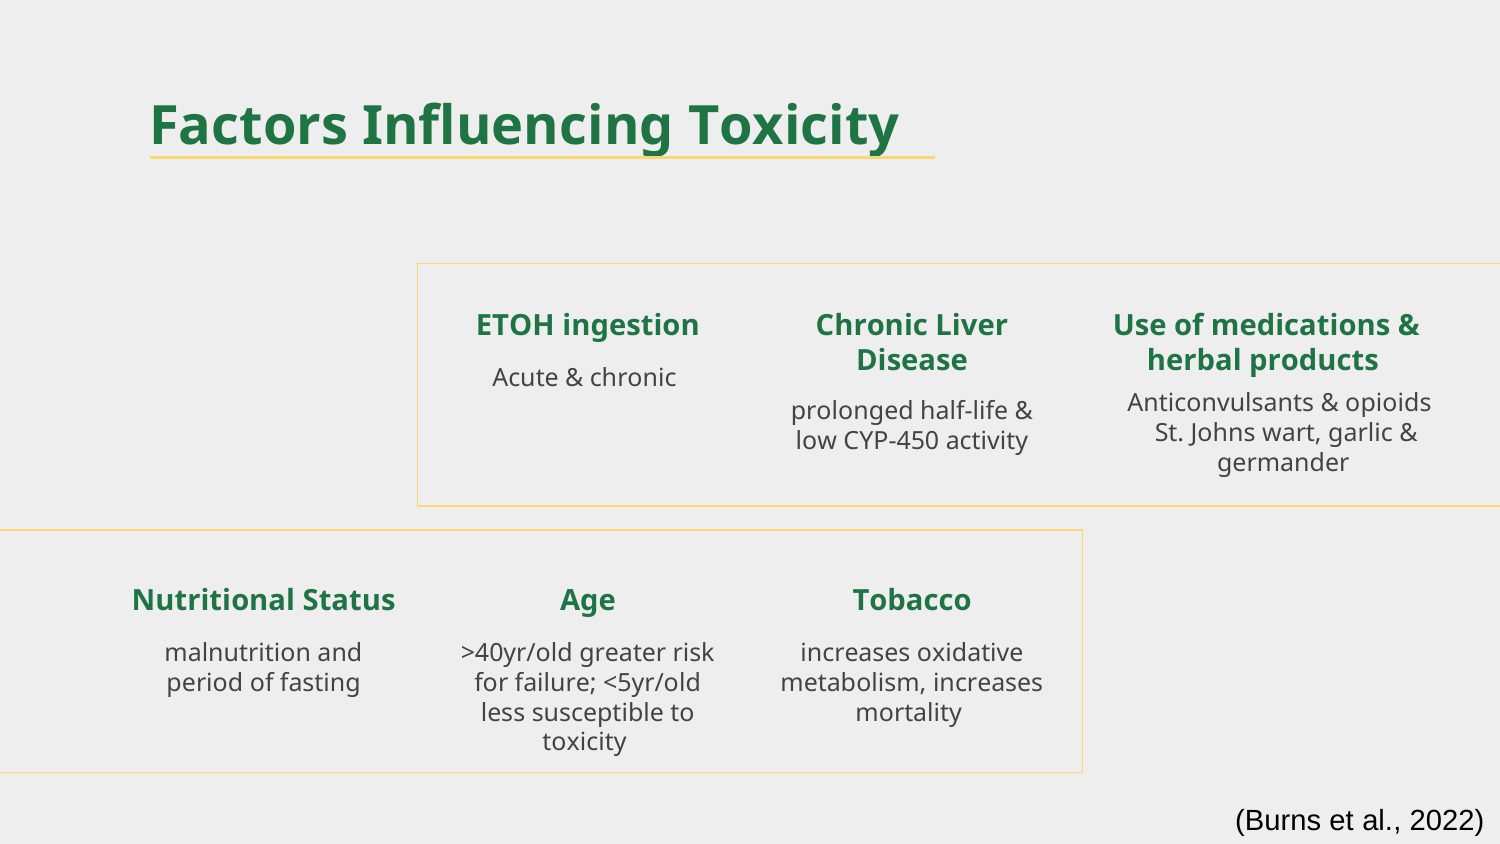

Factors Influencing Toxicity
ETOH ingestion
Chronic Liver Disease
Use of medications & herbal products
Acute & chronic
Anticonvulsants & opioids
 St. Johns wart, garlic & germander
prolonged half-life & low CYP-450 activity
Nutritional Status
Age
Tobacco
malnutrition and period of fasting
>40yr/old greater risk for failure; <5yr/old less susceptible to toxicity
increases oxidative metabolism, increases mortality
(Burns et al., 2022)